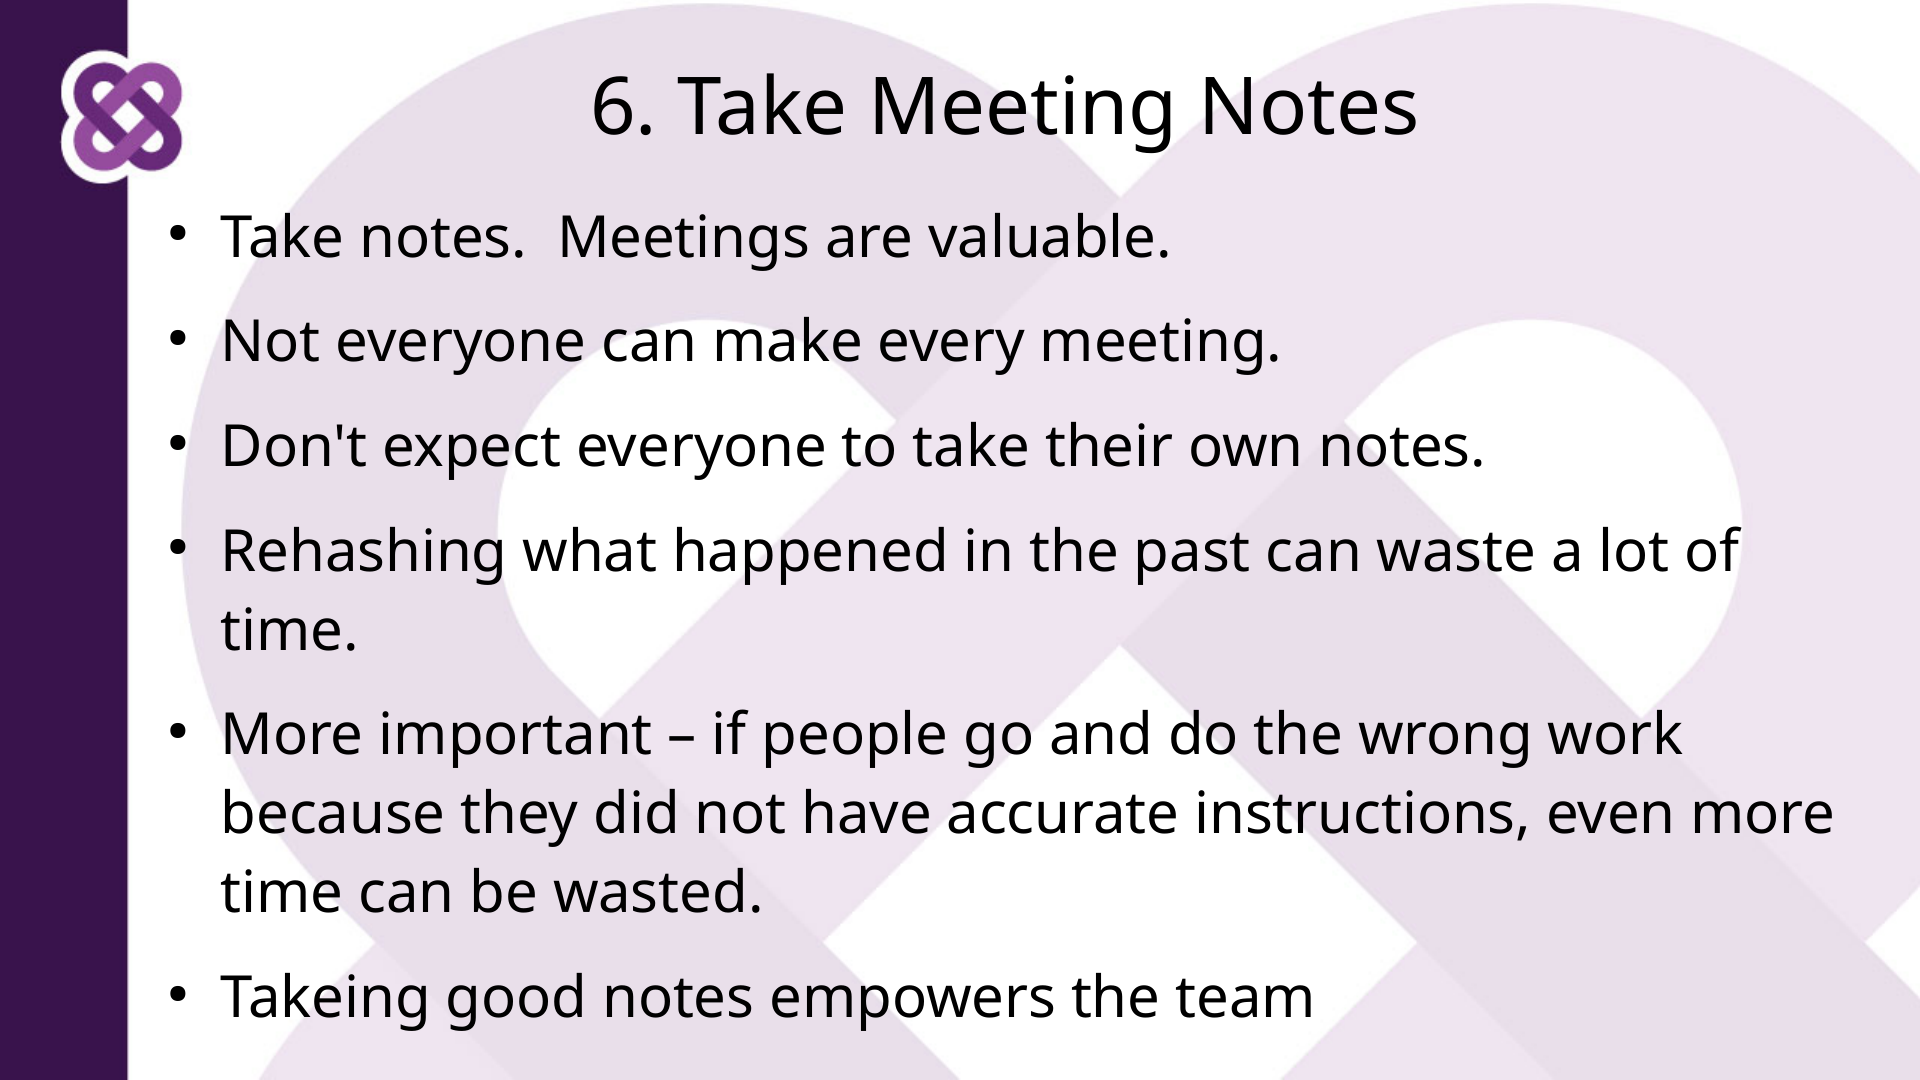

# 6. Take Meeting Notes
Take notes. Meetings are valuable.
Not everyone can make every meeting.
Don't expect everyone to take their own notes.
Rehashing what happened in the past can waste a lot of time.
More important – if people go and do the wrong work because they did not have accurate instructions, even more time can be wasted.
Takeing good notes empowers the team